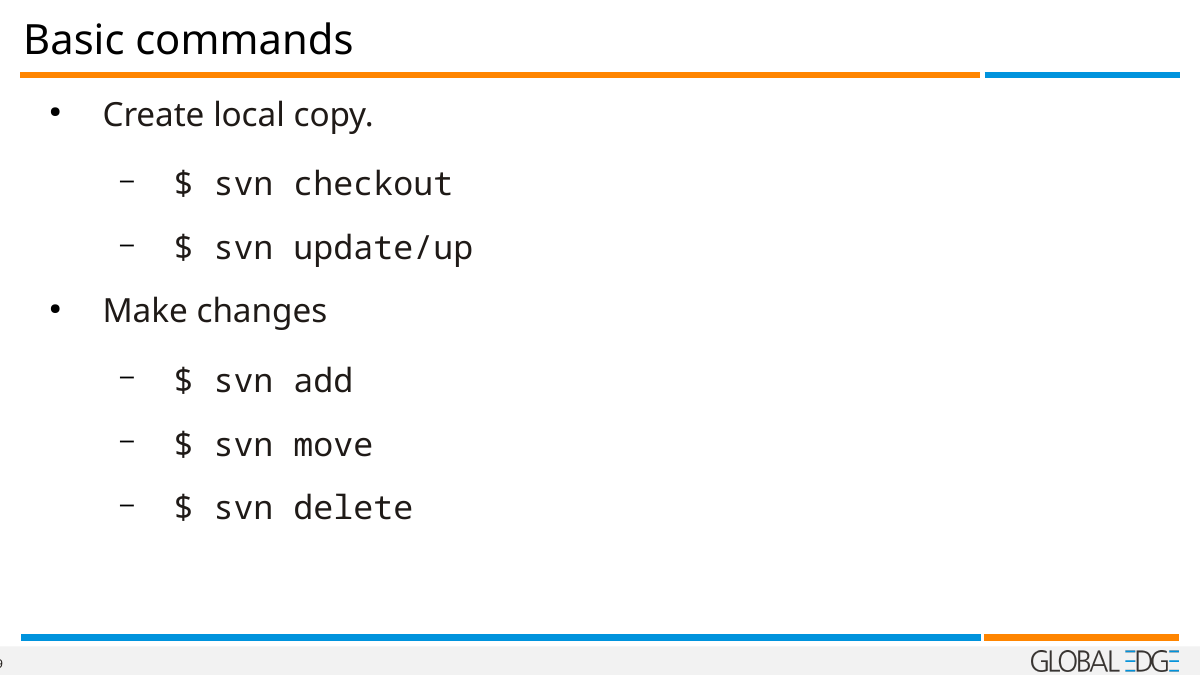

# Basic commands
Create local copy.
$ svn checkout
$ svn update/up
Make changes
$ svn add
$ svn move
$ svn delete